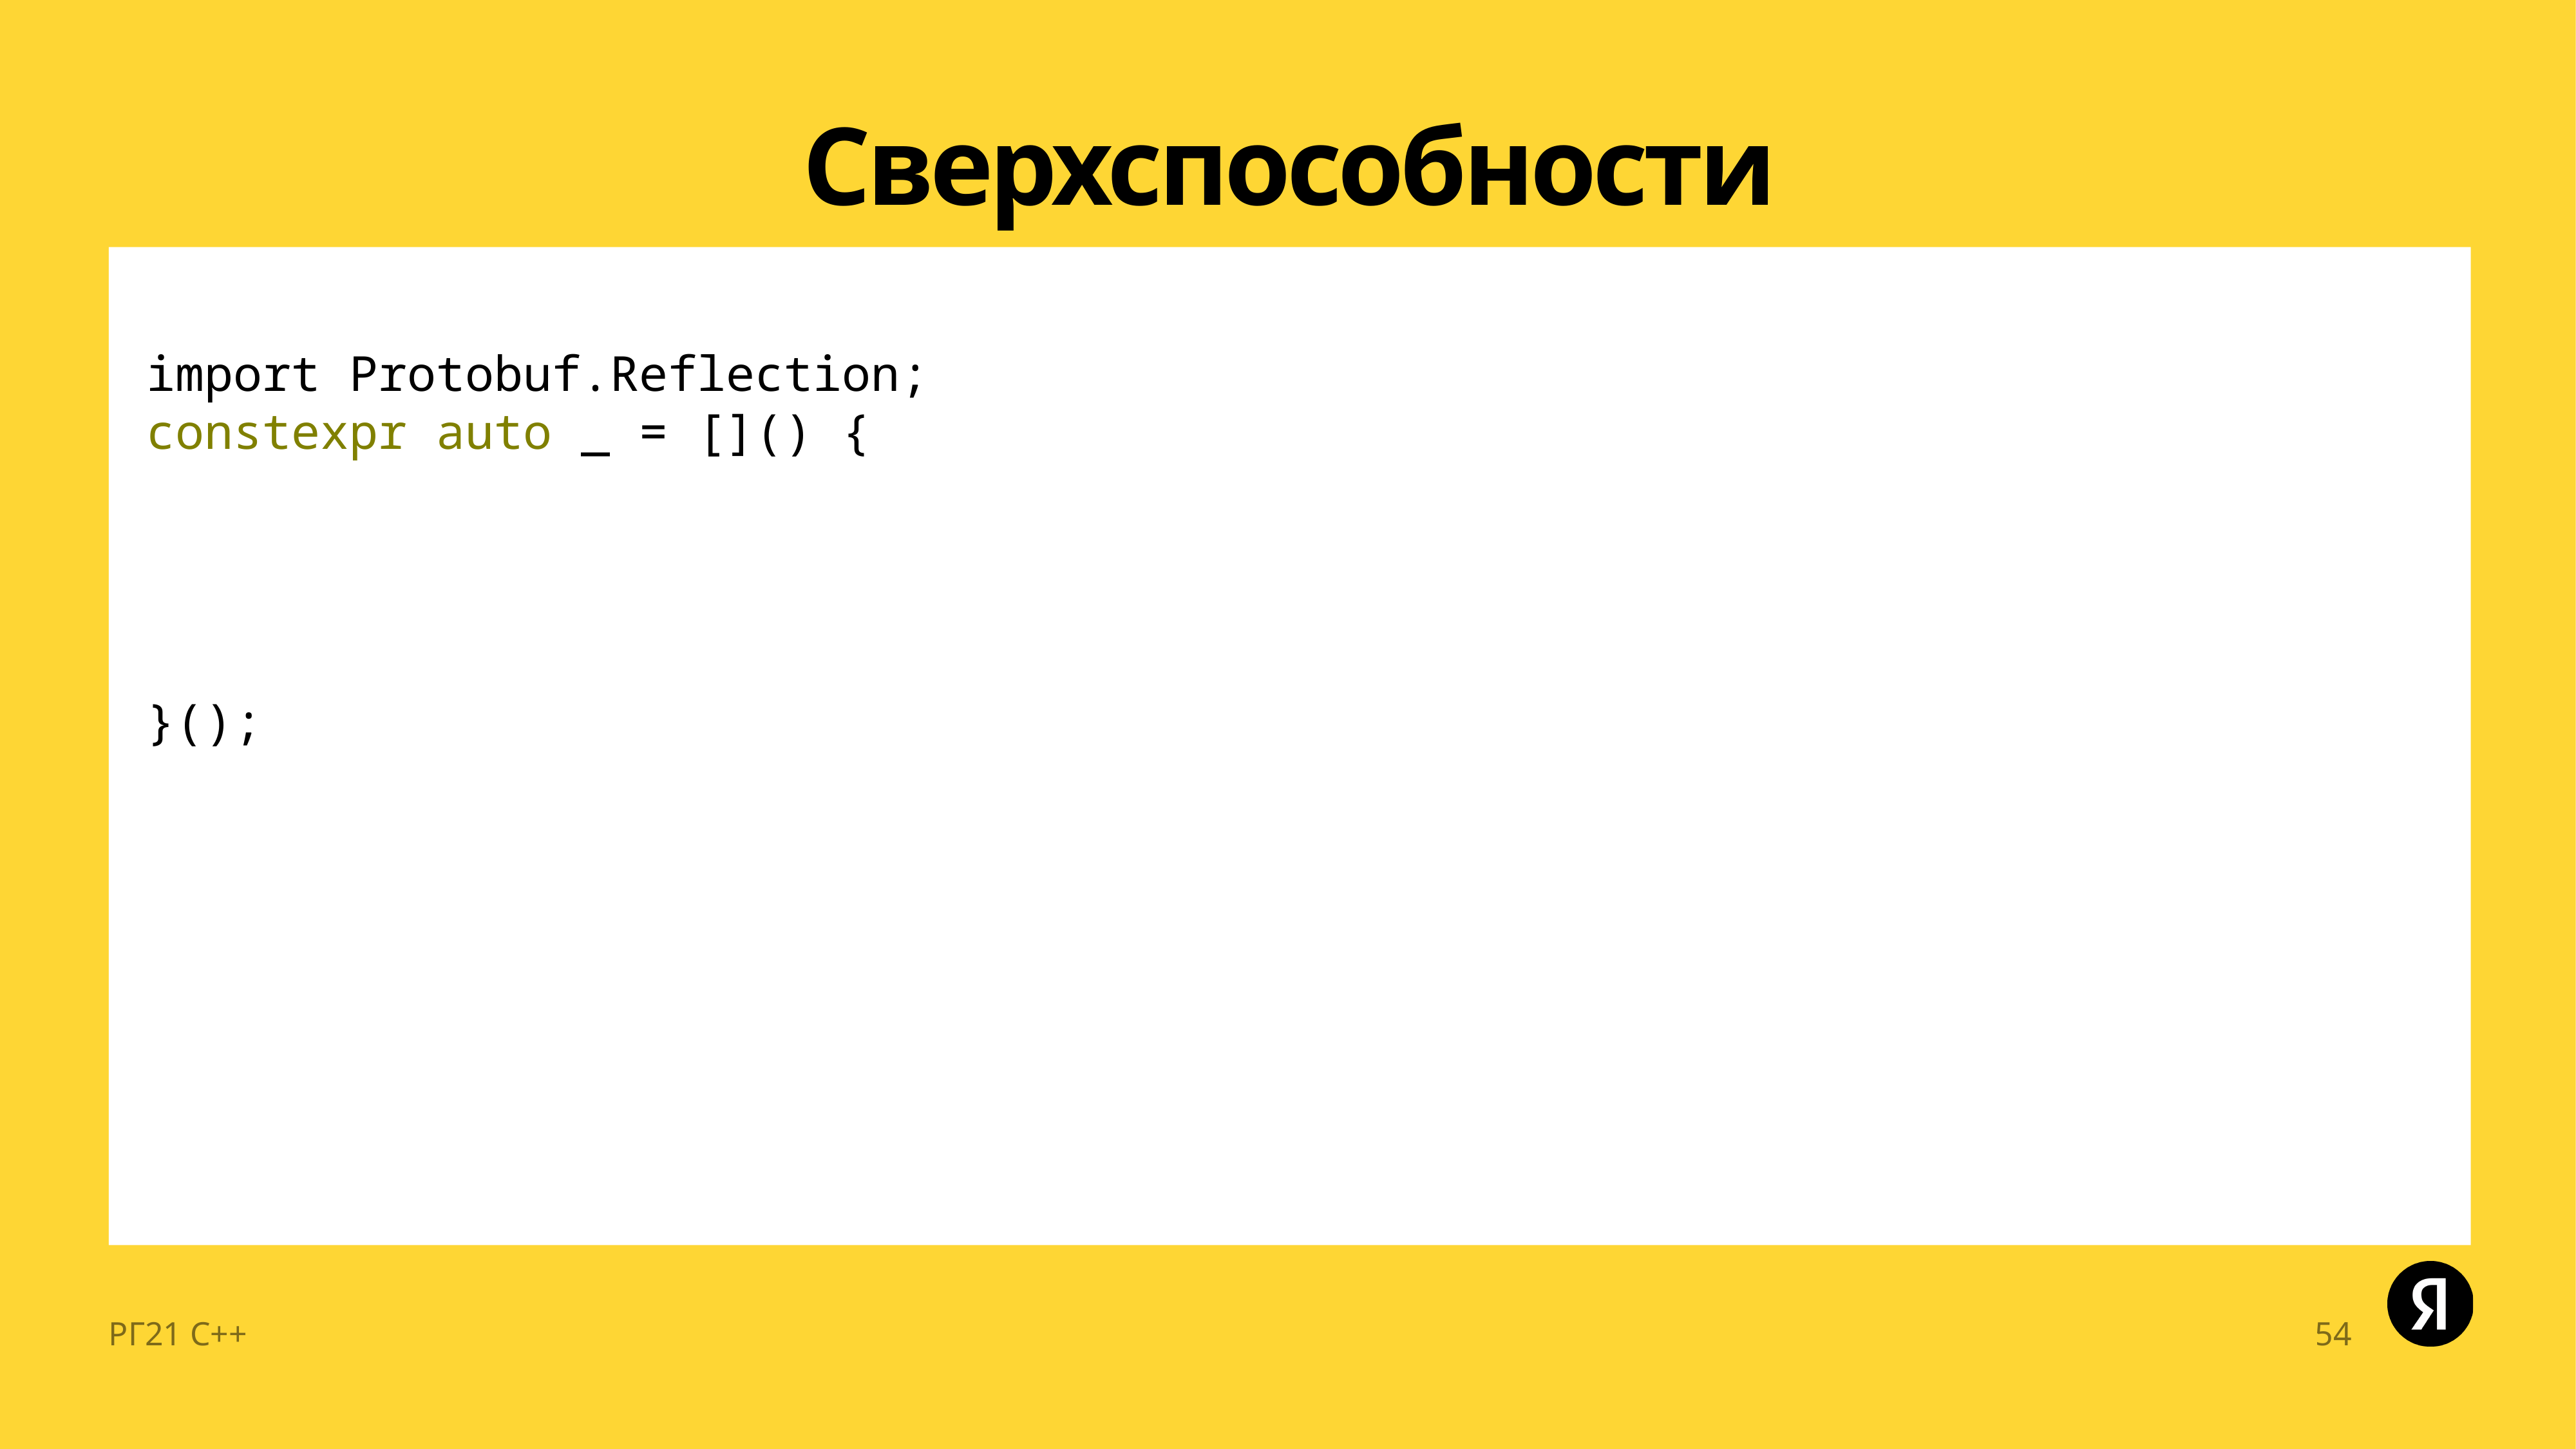

Сверхспособности
# import Protobuf.Reflection;
constexpr auto _ = []() {
}();
РГ21 C++
54